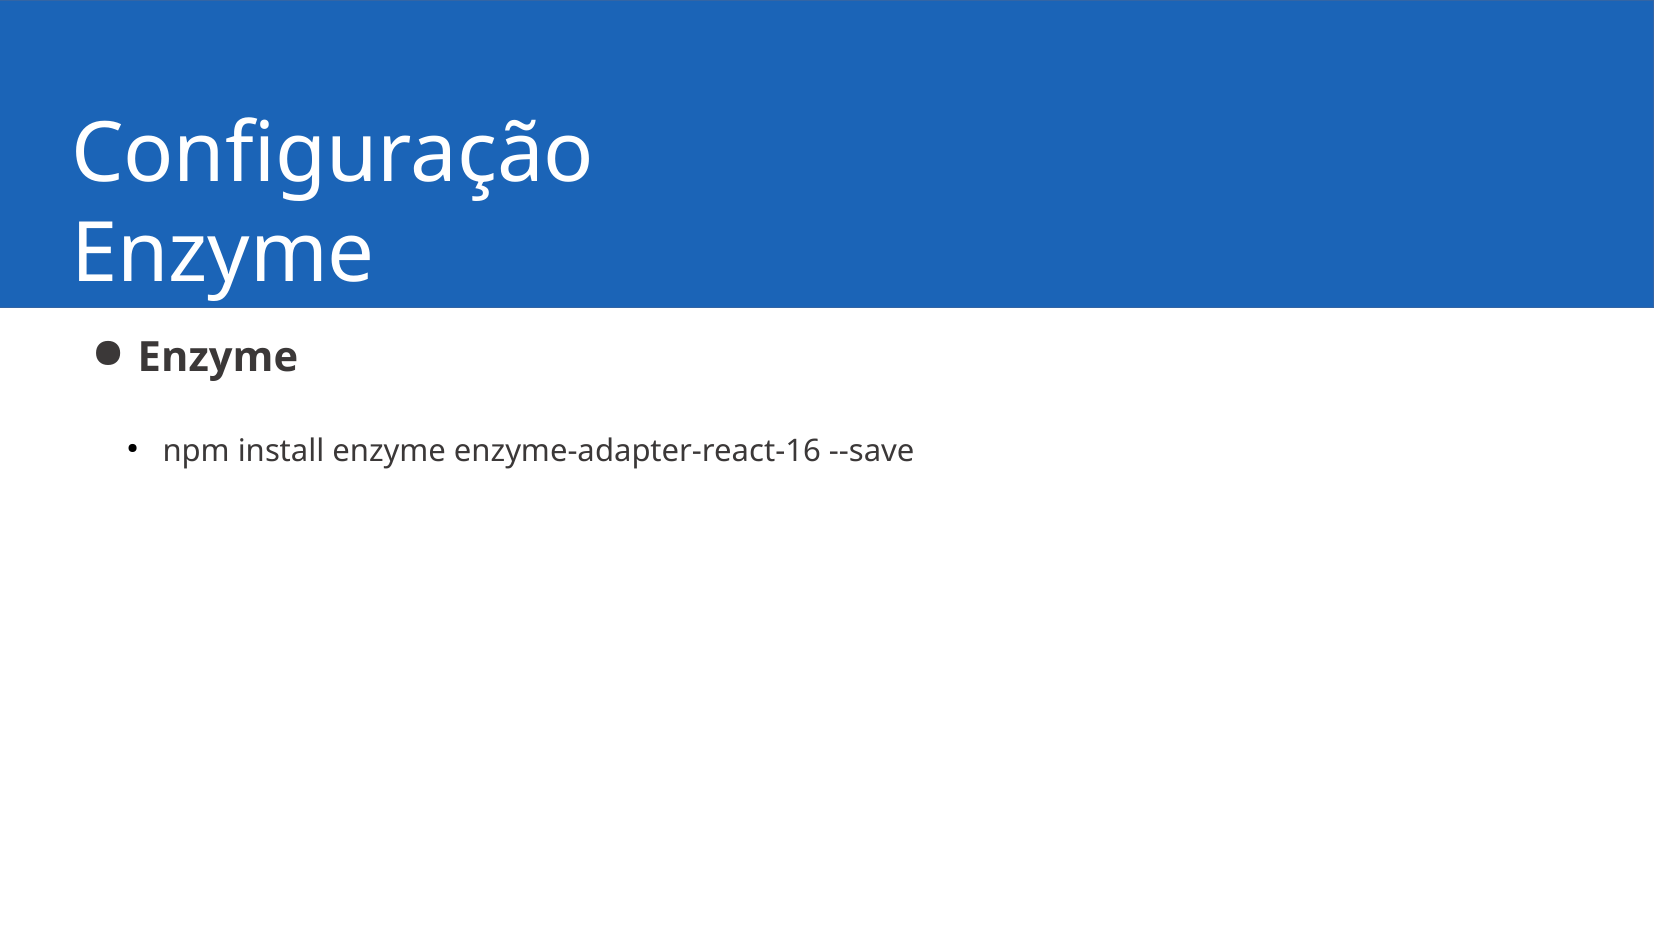

Configuração Enzyme
Tecnologias RH NET
 Enzyme
npm install enzyme enzyme-adapter-react-16 --save